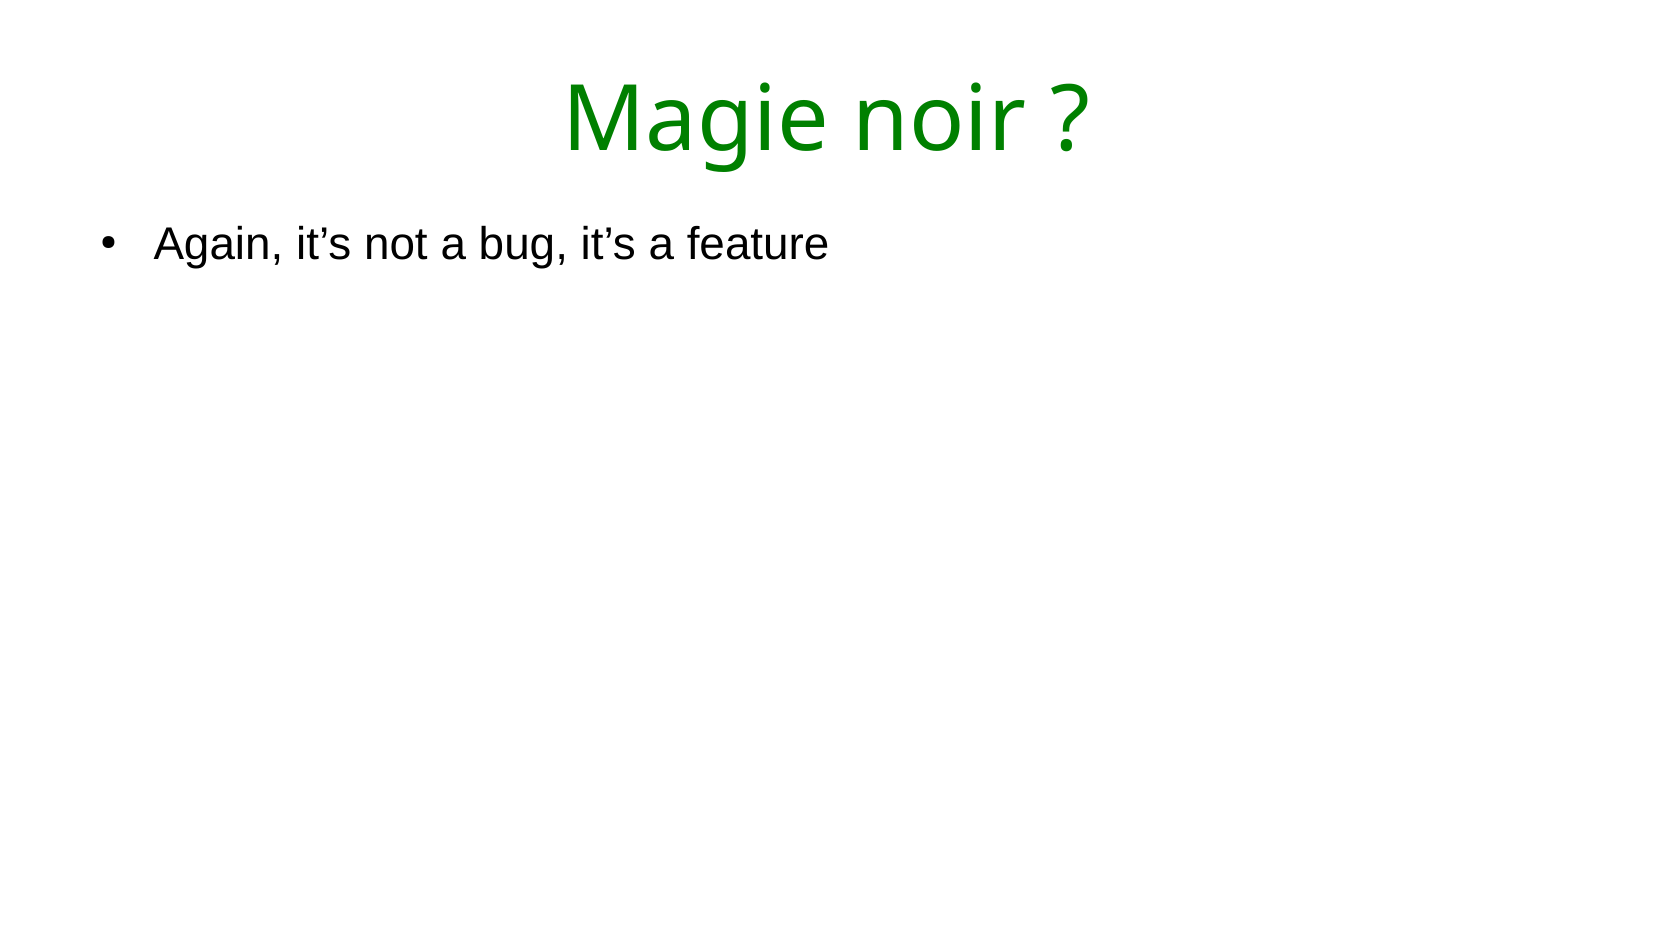

# Magie noir ?
Again, it’s not a bug, it’s a feature